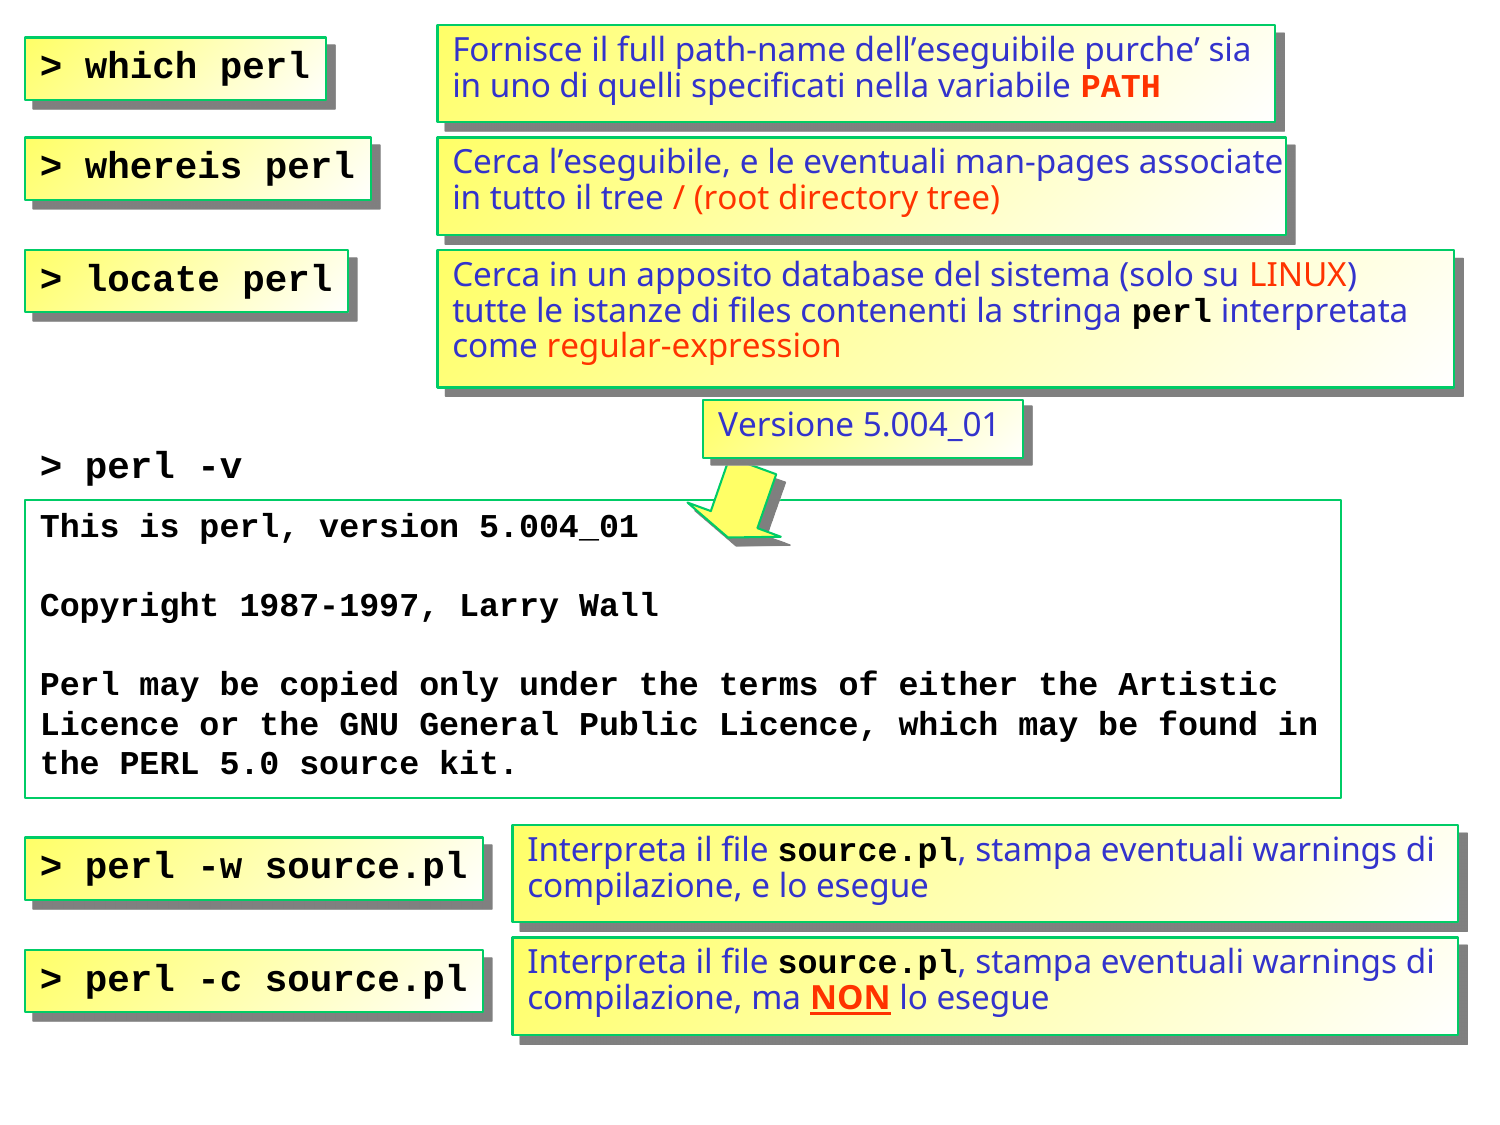

Fornisce il full path-name dell’eseguibile purche’ sia
in uno di quelli specificati nella variabile PATH
> which perl
> whereis perl
Cerca l’eseguibile, e le eventuali man-pages associate
in tutto il tree / (root directory tree)
> locate perl
Cerca in un apposito database del sistema (solo su LINUX)
tutte le istanze di files contenenti la stringa perl interpretata
come regular-expression
Versione 5.004_01
> perl -v
This is perl, version 5.004_01
Copyright 1987-1997, Larry Wall
Perl may be copied only under the terms of either the Artistic
Licence or the GNU General Public Licence, which may be found in
the PERL 5.0 source kit.
Interpreta il file source.pl, stampa eventuali warnings di
compilazione, e lo esegue
> perl -w source.pl
Interpreta il file source.pl, stampa eventuali warnings di
compilazione, ma NON lo esegue
> perl -c source.pl